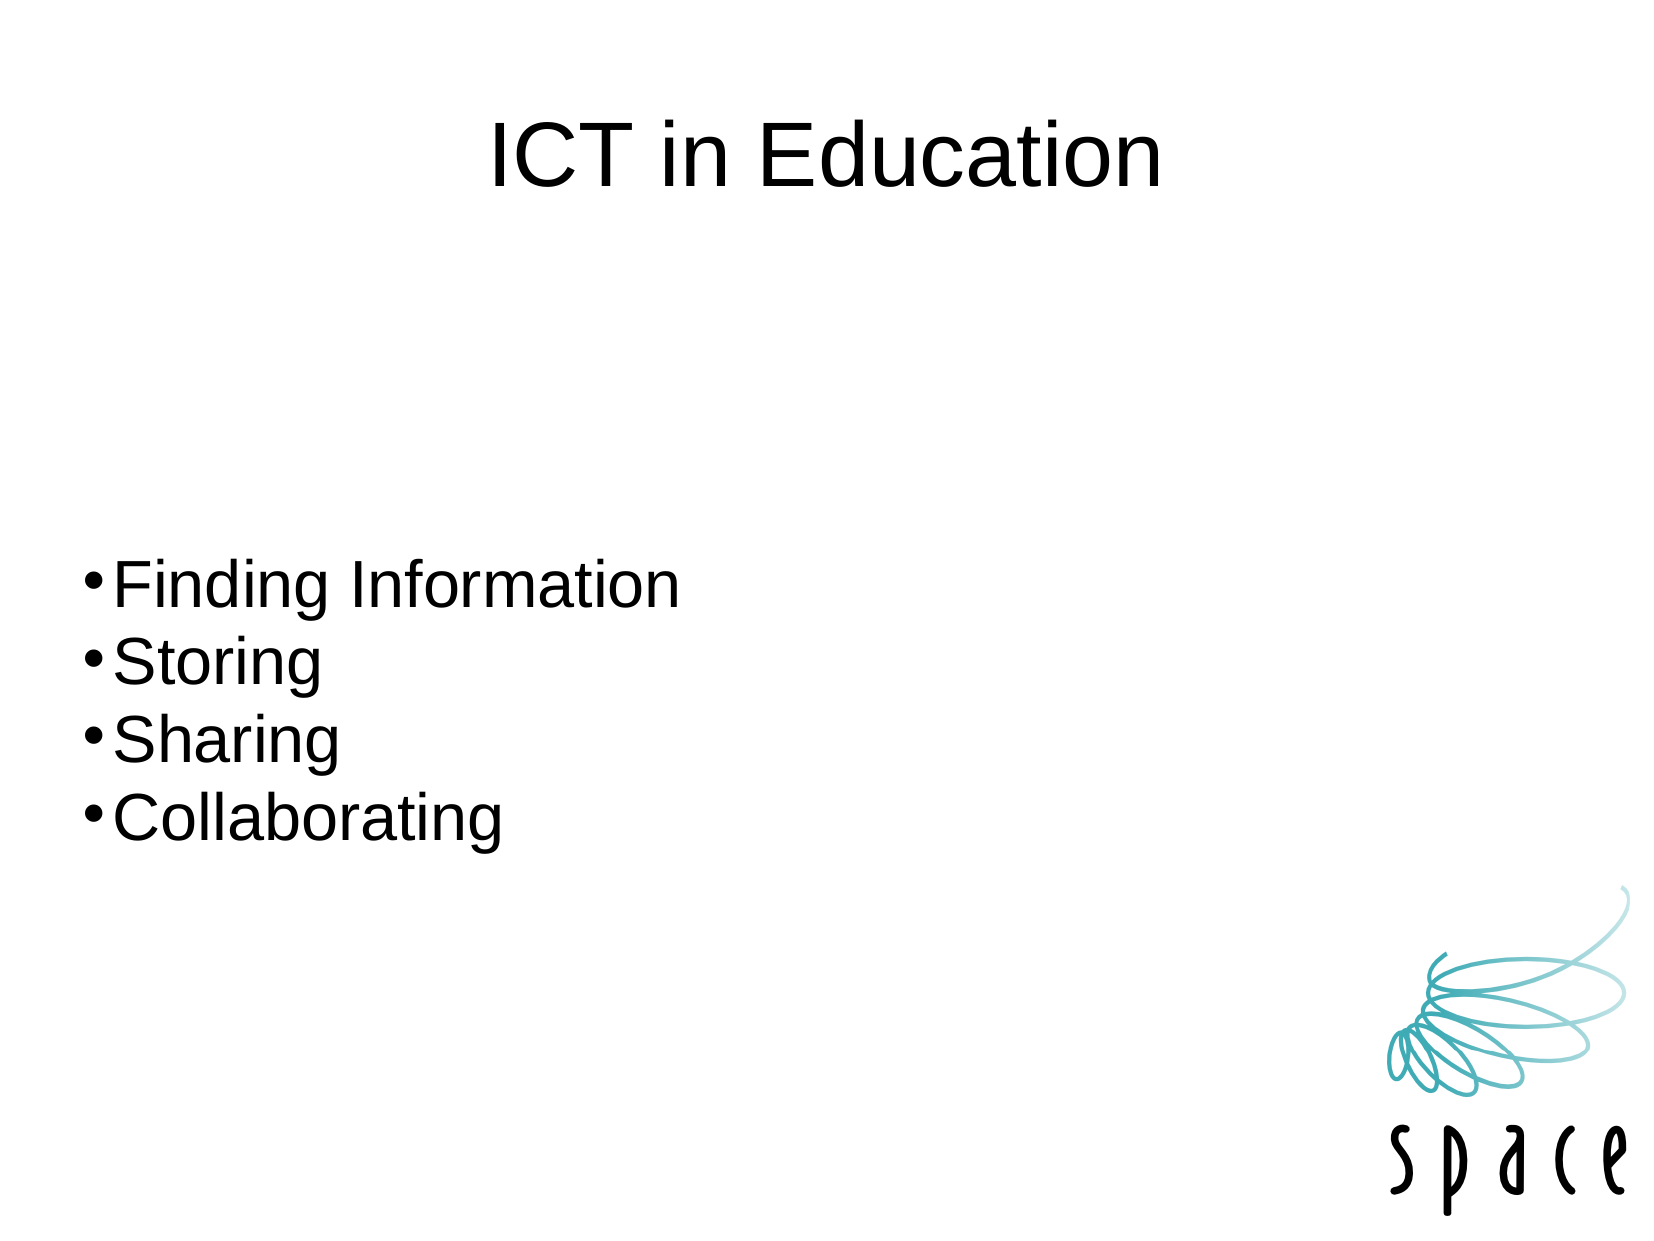

# ICT in Education
Finding Information
Storing
Sharing
Collaborating